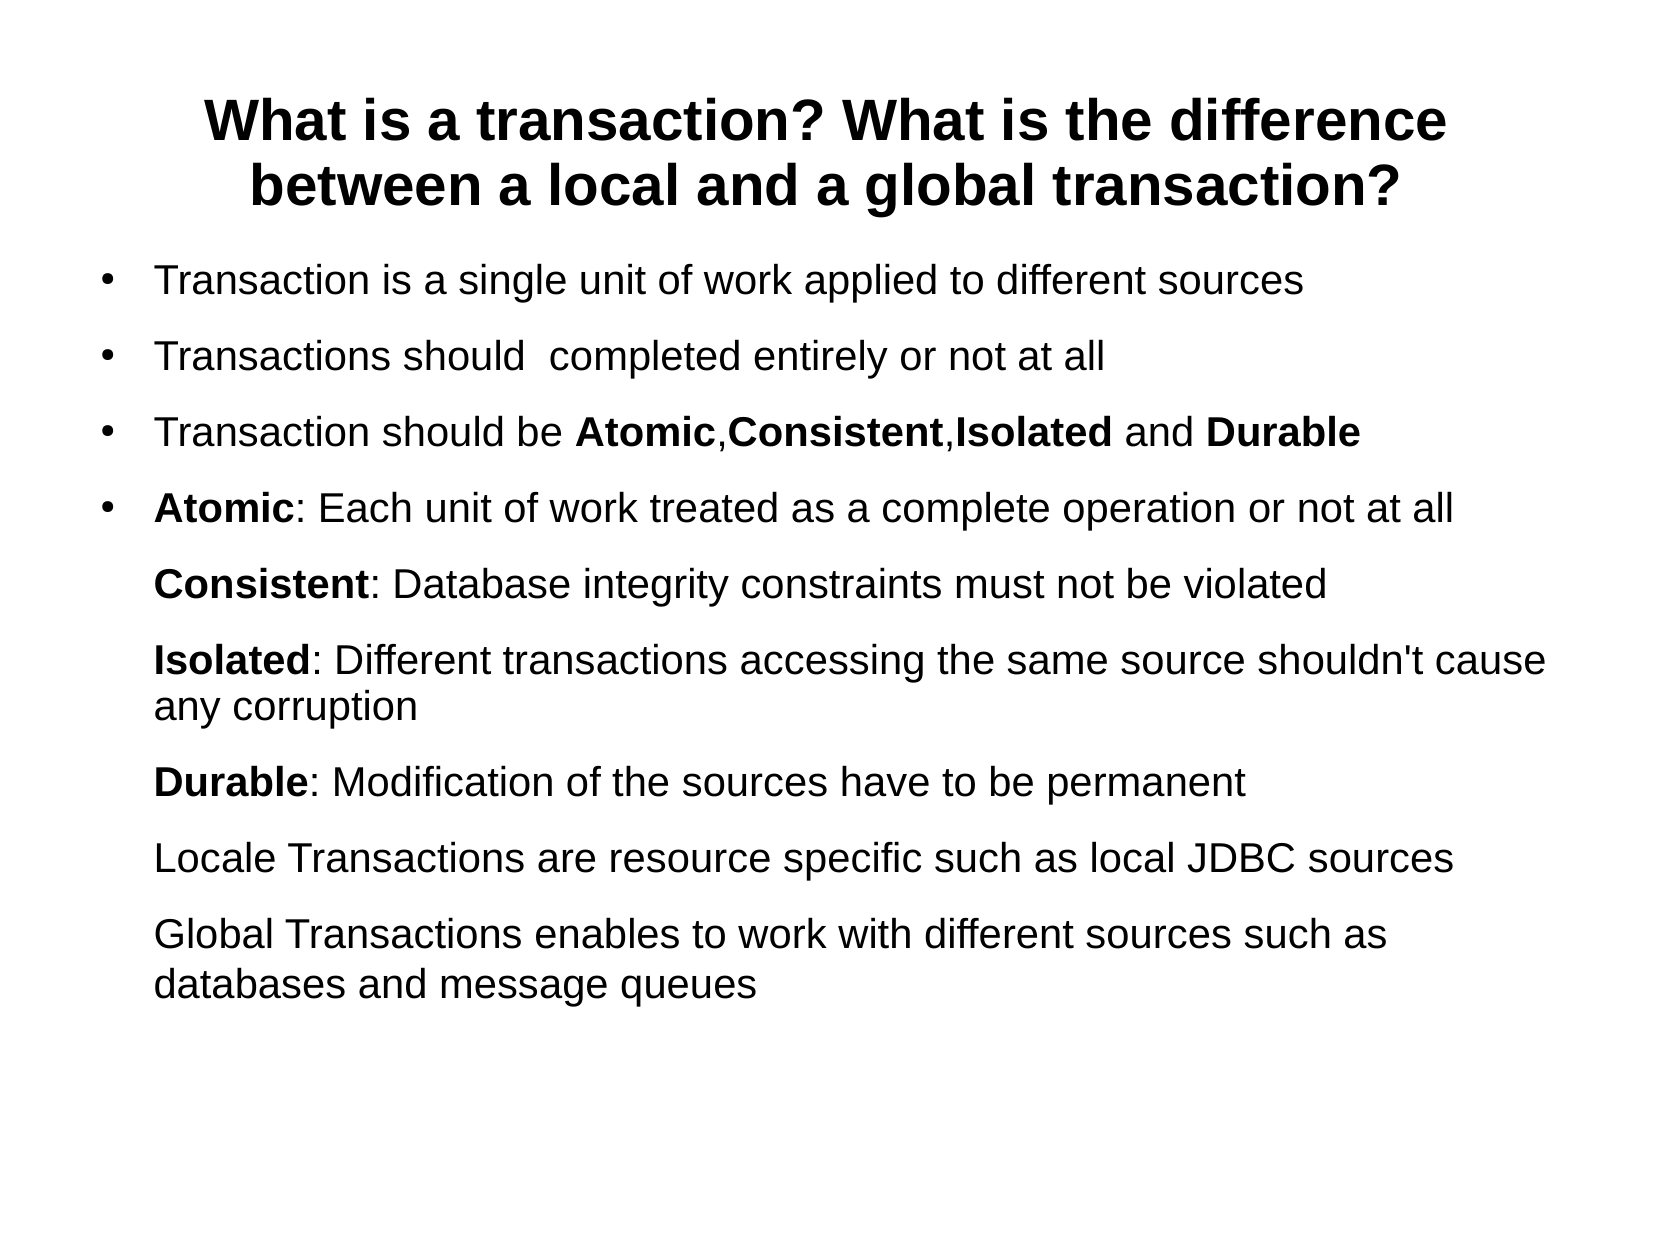

# What is a transaction? What is the difference between a local and a global transaction?
Transaction is a single unit of work applied to different sources
Transactions should completed entirely or not at all
Transaction should be Atomic,Consistent,Isolated and Durable
Atomic: Each unit of work treated as a complete operation or not at all
Consistent: Database integrity constraints must not be violated
Isolated: Different transactions accessing the same source shouldn't cause any corruption
Durable: Modification of the sources have to be permanent
Locale Transactions are resource specific such as local JDBC sources
Global Transactions enables to work with different sources such as databases and message queues